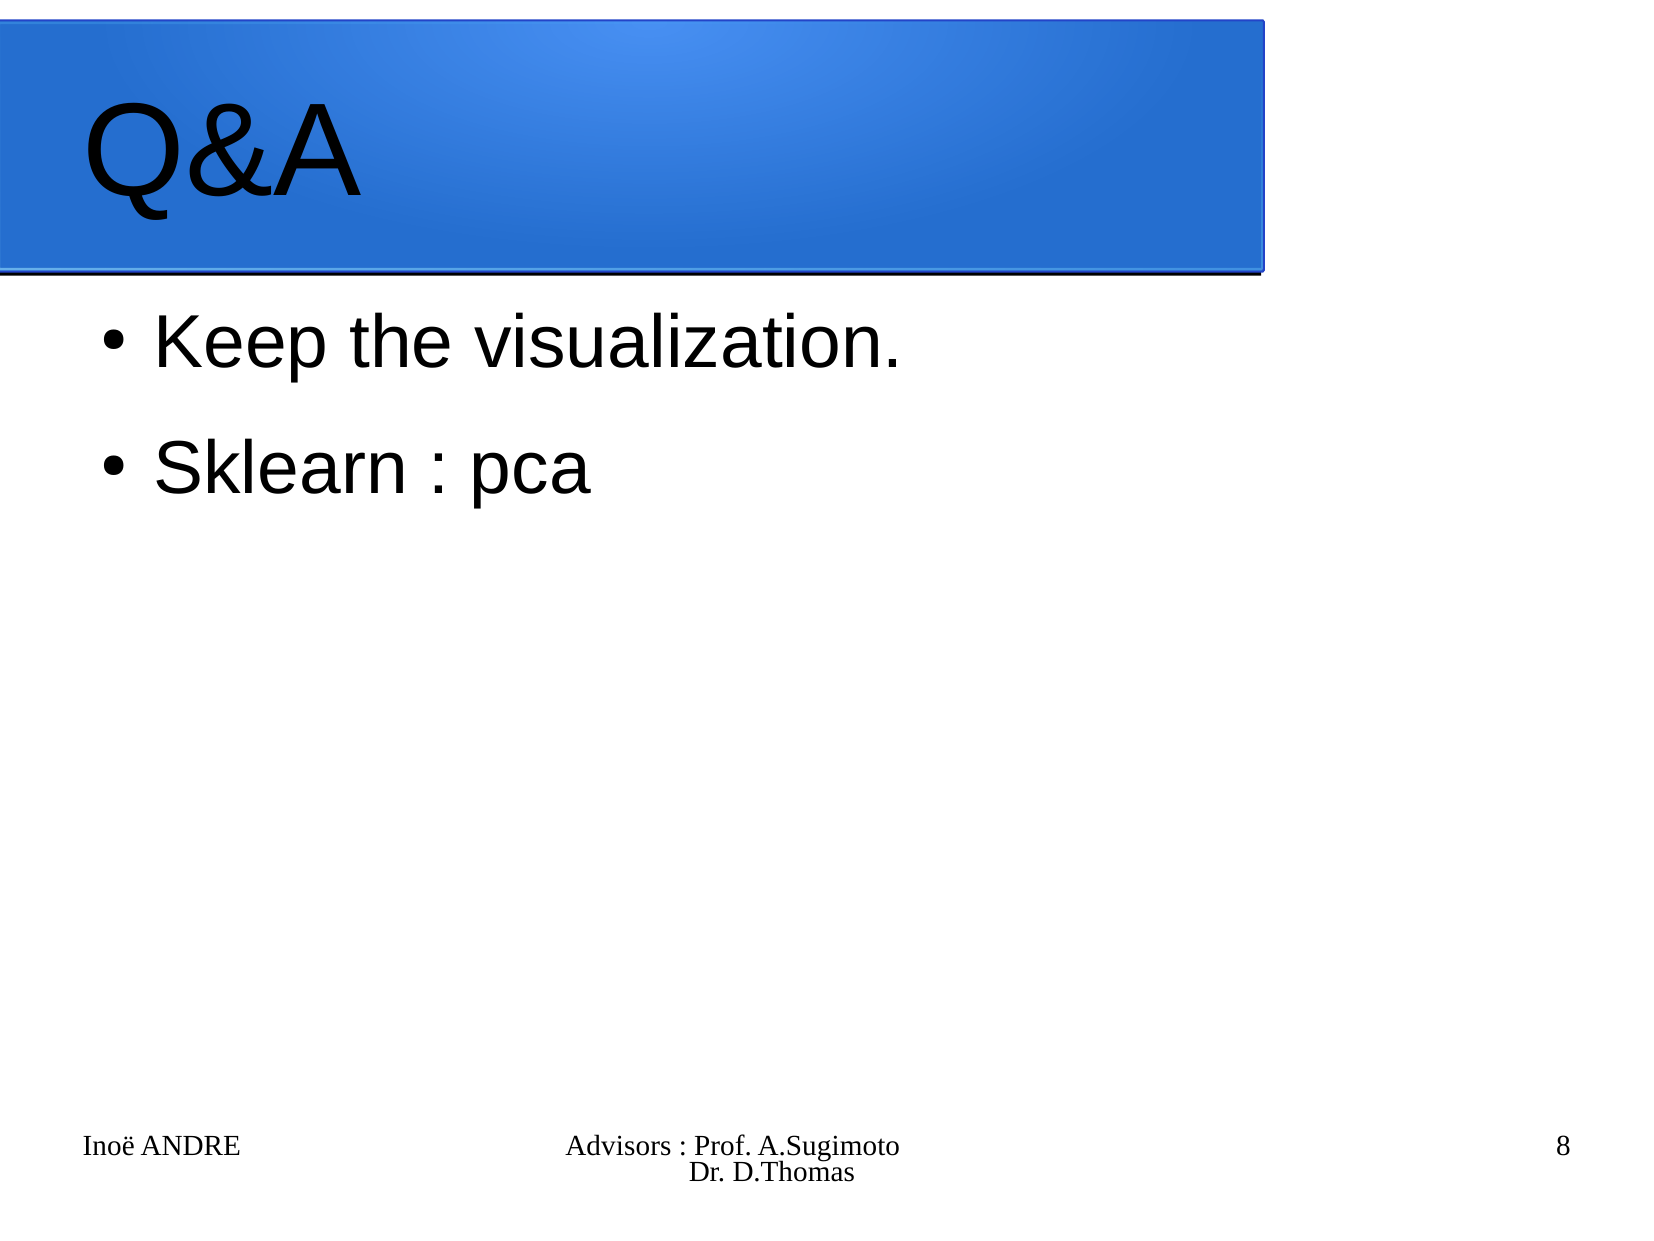

# Q&A
Keep the visualization.
Sklearn : pca
Inoë ANDRE
Advisors : Prof. A.Sugimoto Dr. D.Thomas
8